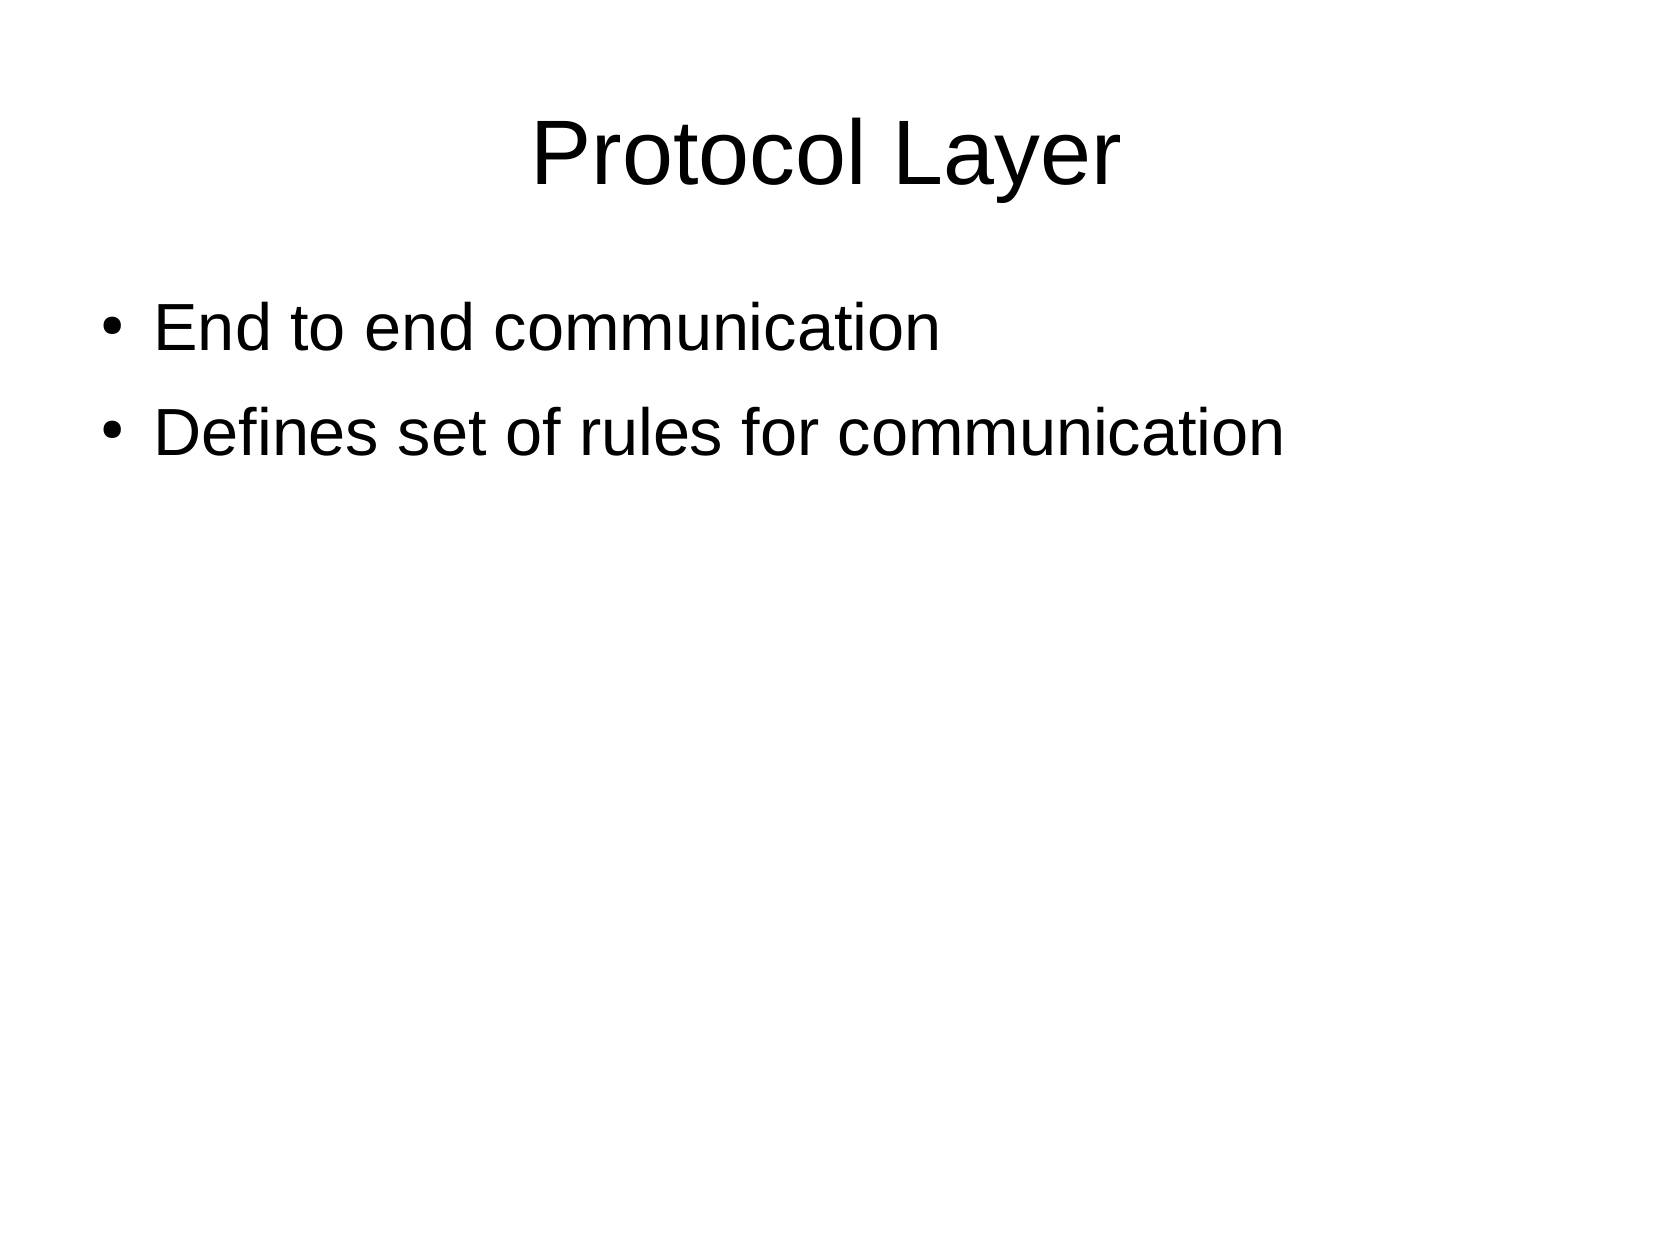

# Protocol Layer
End to end communication
Defines set of rules for communication